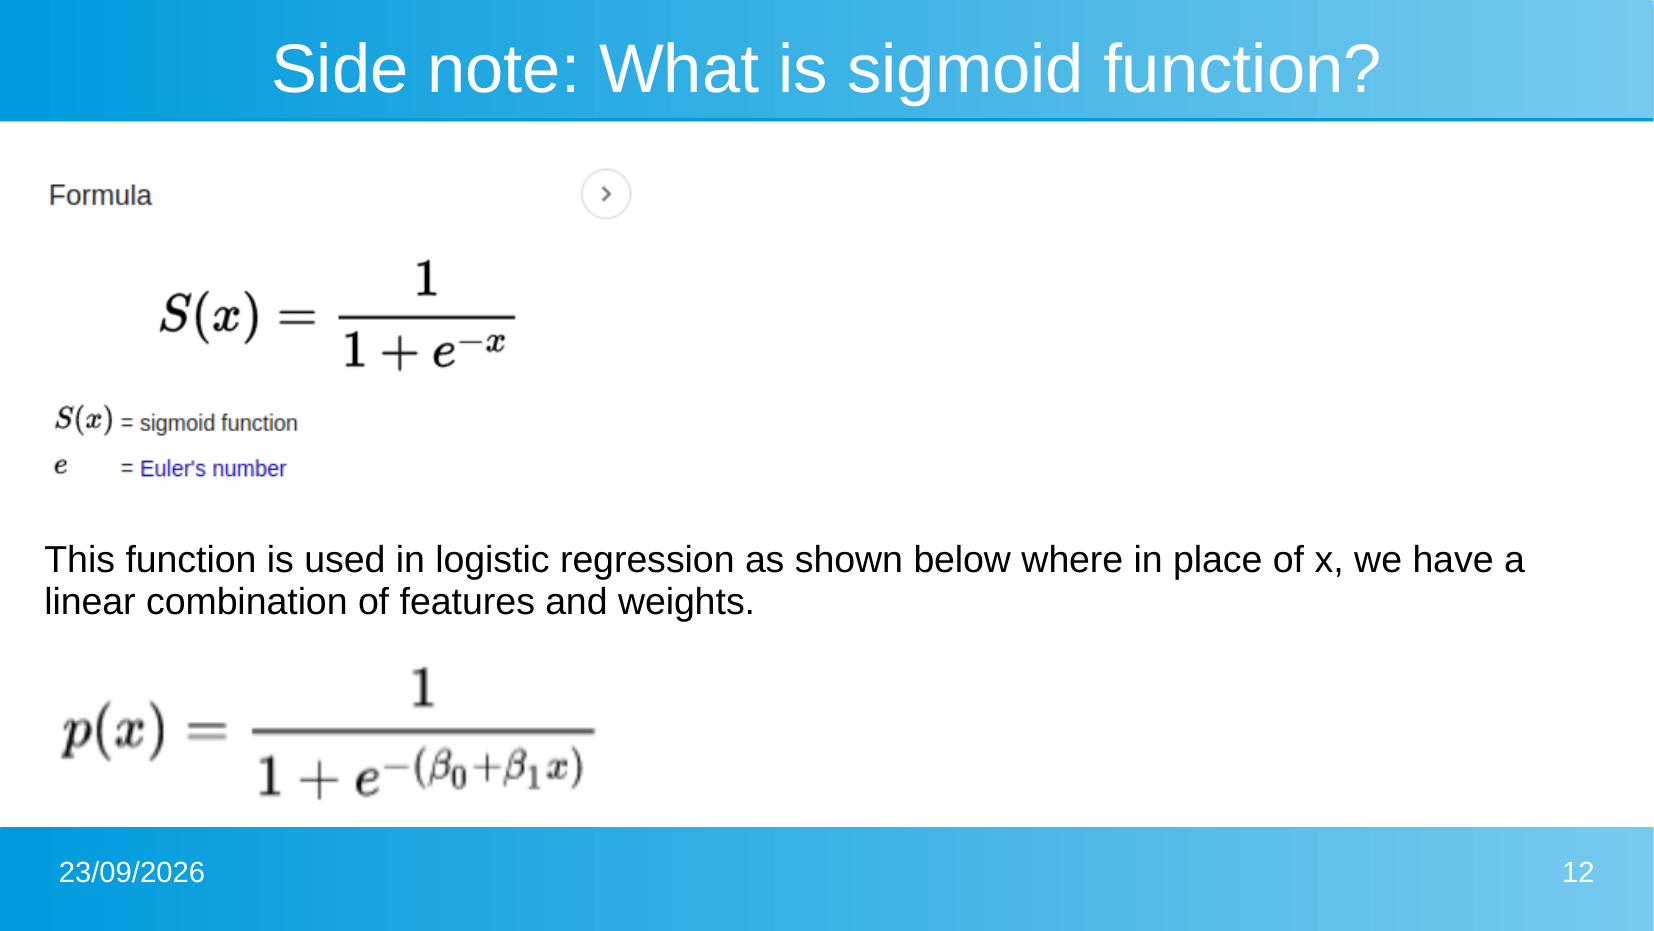

# Side note: What is sigmoid function?
This function is used in logistic regression as shown below where in place of x, we have a linear combination of features and weights.
12